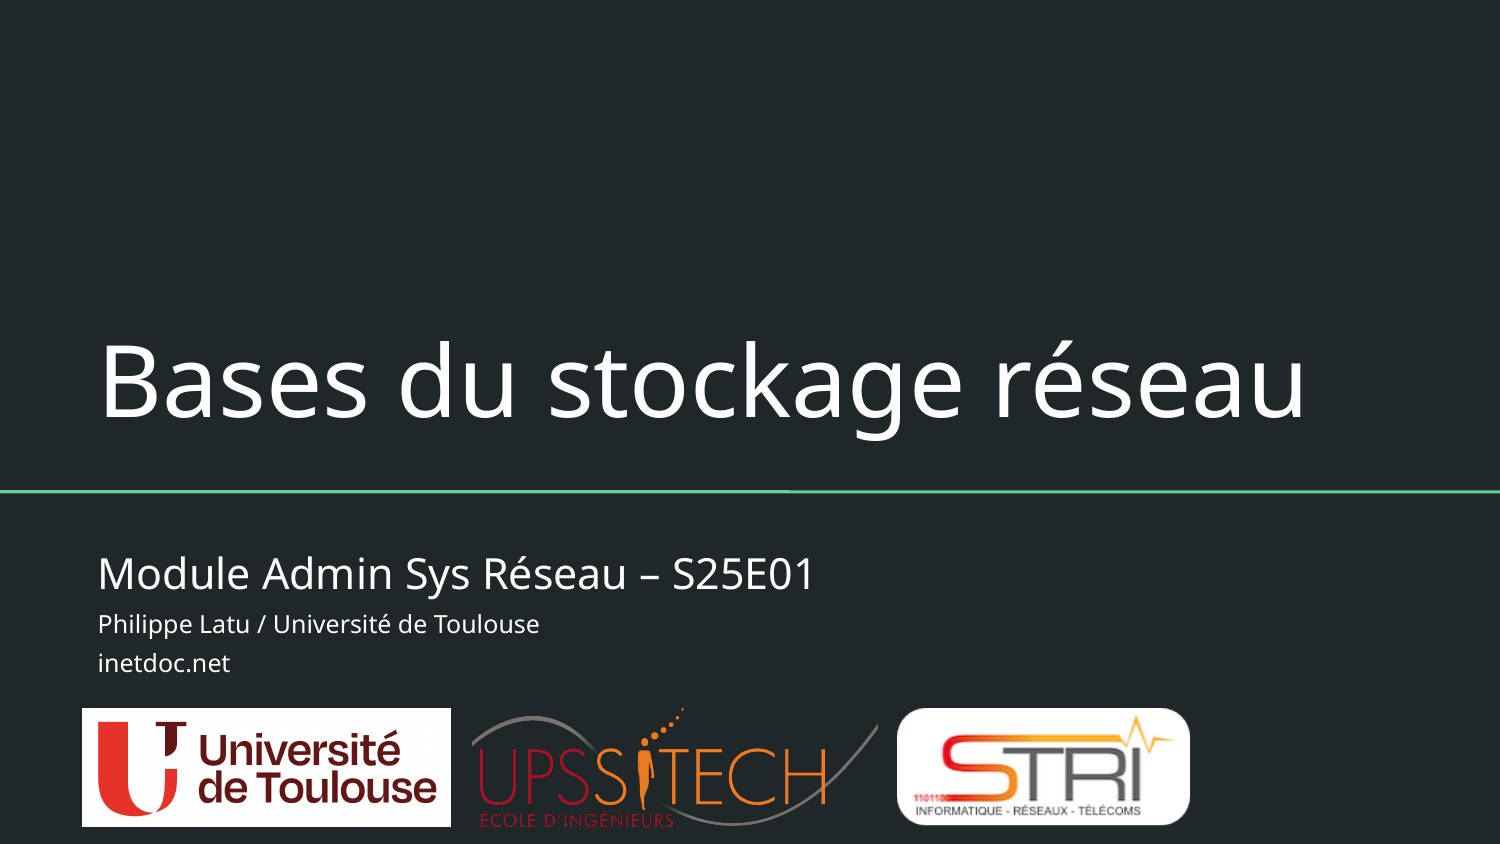

# Bases du stockage réseau
Module Admin Sys Réseau – S25E01
Philippe Latu / Université de Toulouse
inetdoc.net